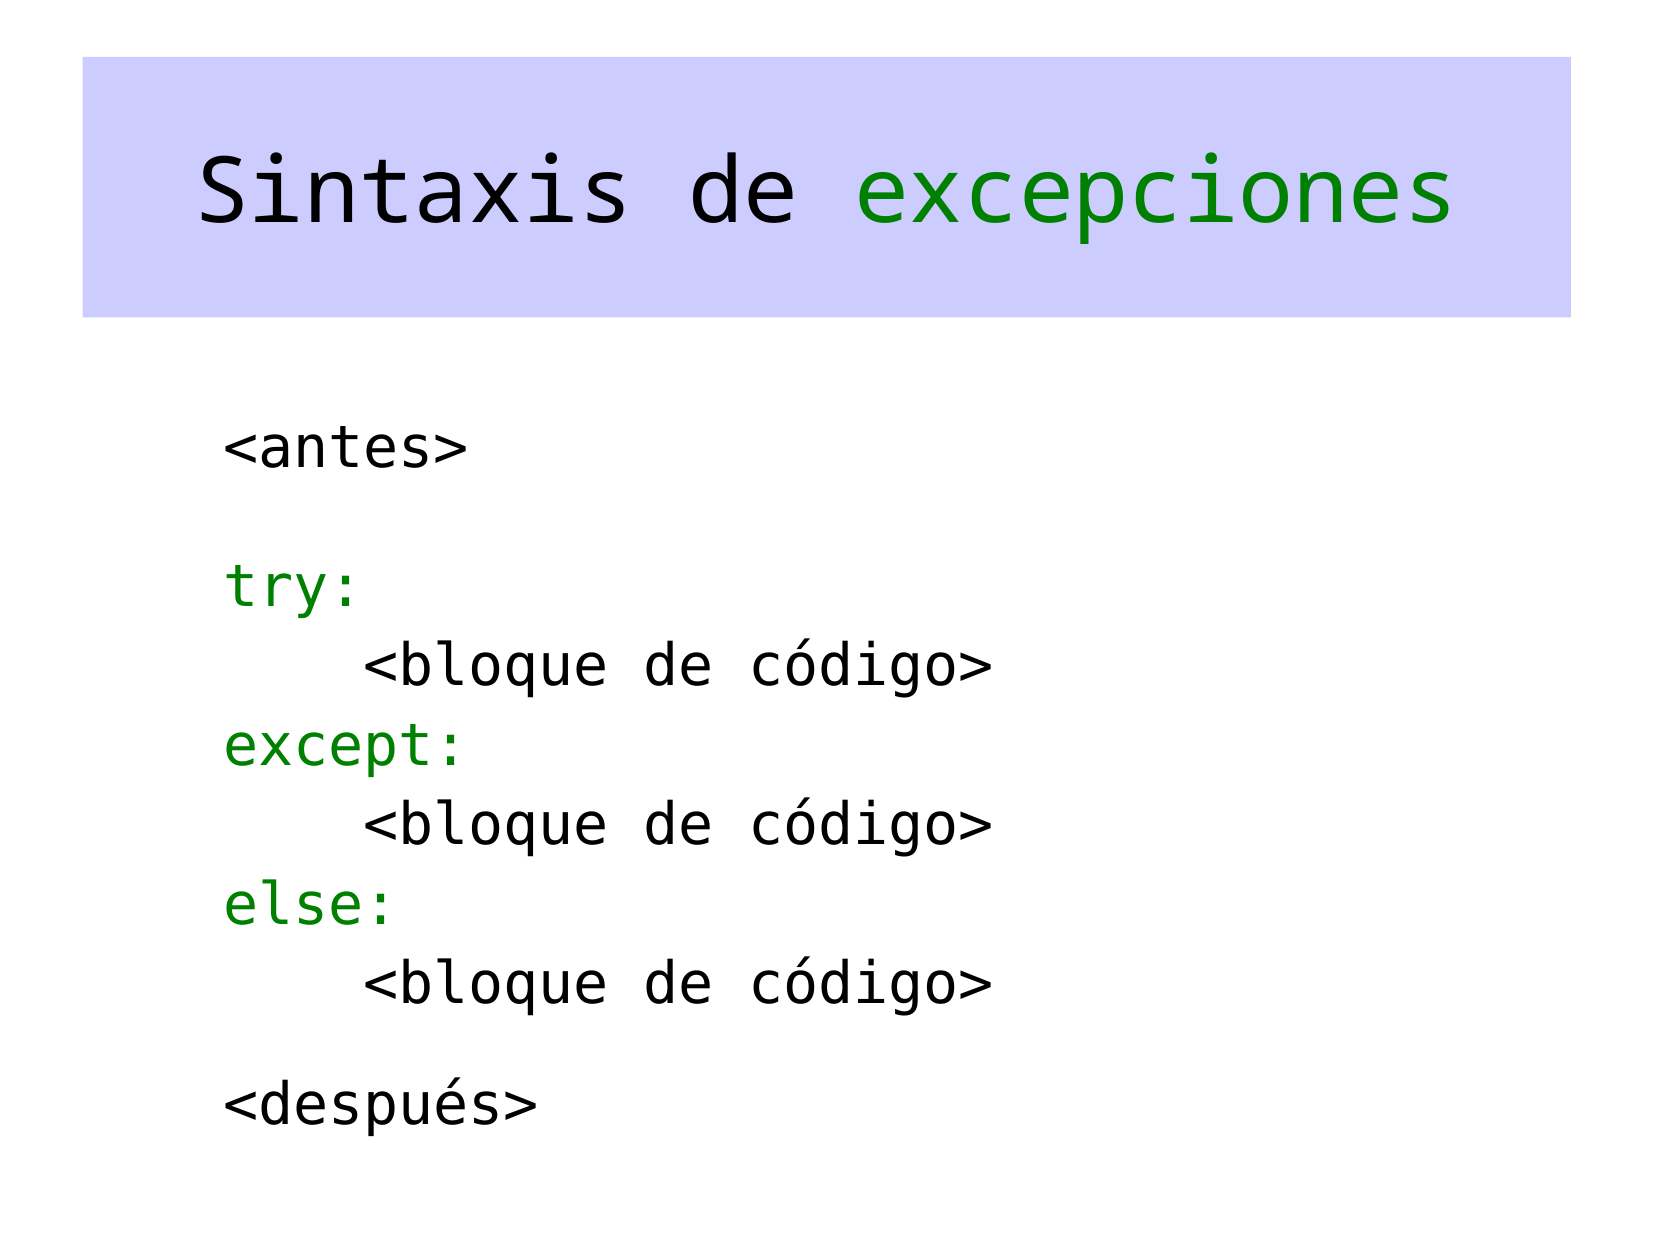

# Sintaxis de excepciones
 <antes>
 try:
 <bloque de código>
 except:
 <bloque de código>
 else:
 <bloque de código>
 <después>